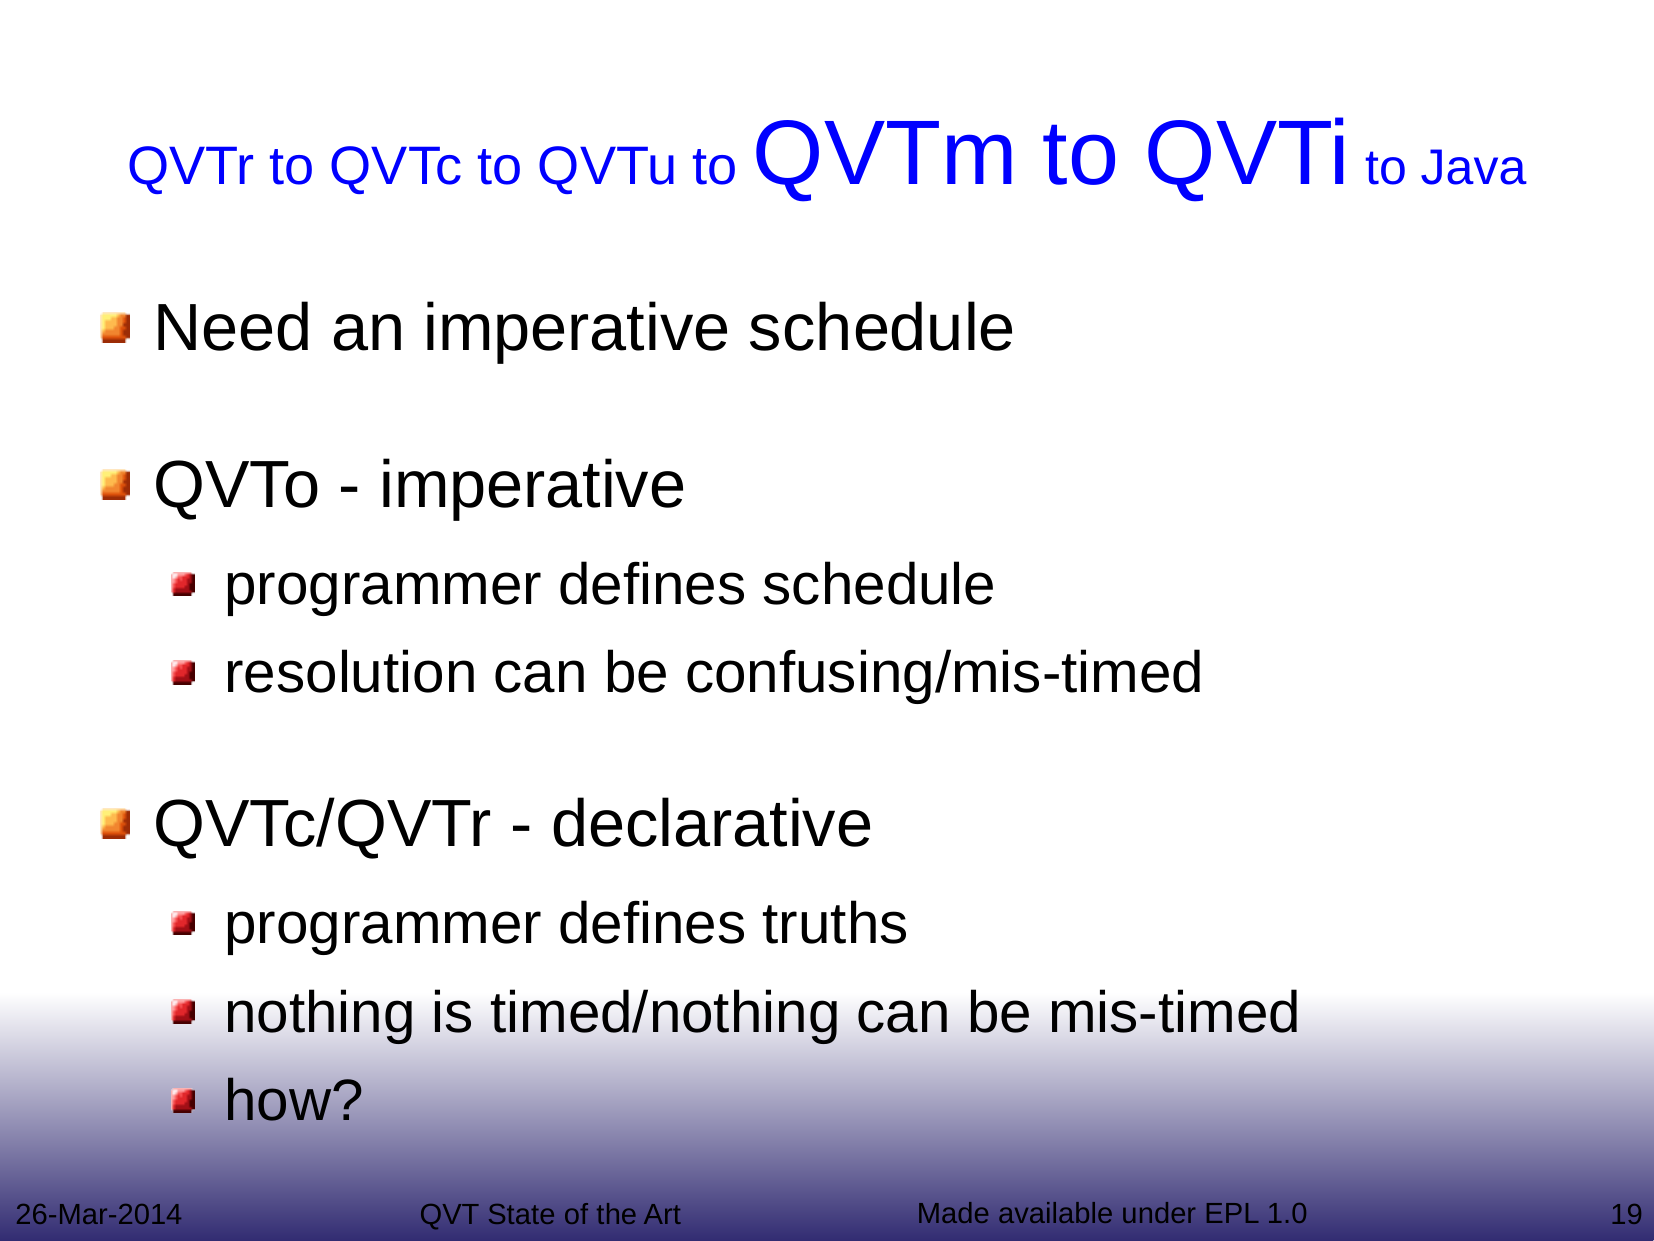

# QVTr to QVTc to QVTu to QVTm to QVTi to Java
Need an imperative schedule
QVTo - imperative
programmer defines schedule
resolution can be confusing/mis-timed
QVTc/QVTr - declarative
programmer defines truths
nothing is timed/nothing can be mis-timed
how?
26-Mar-2014
QVT State of the Art
19